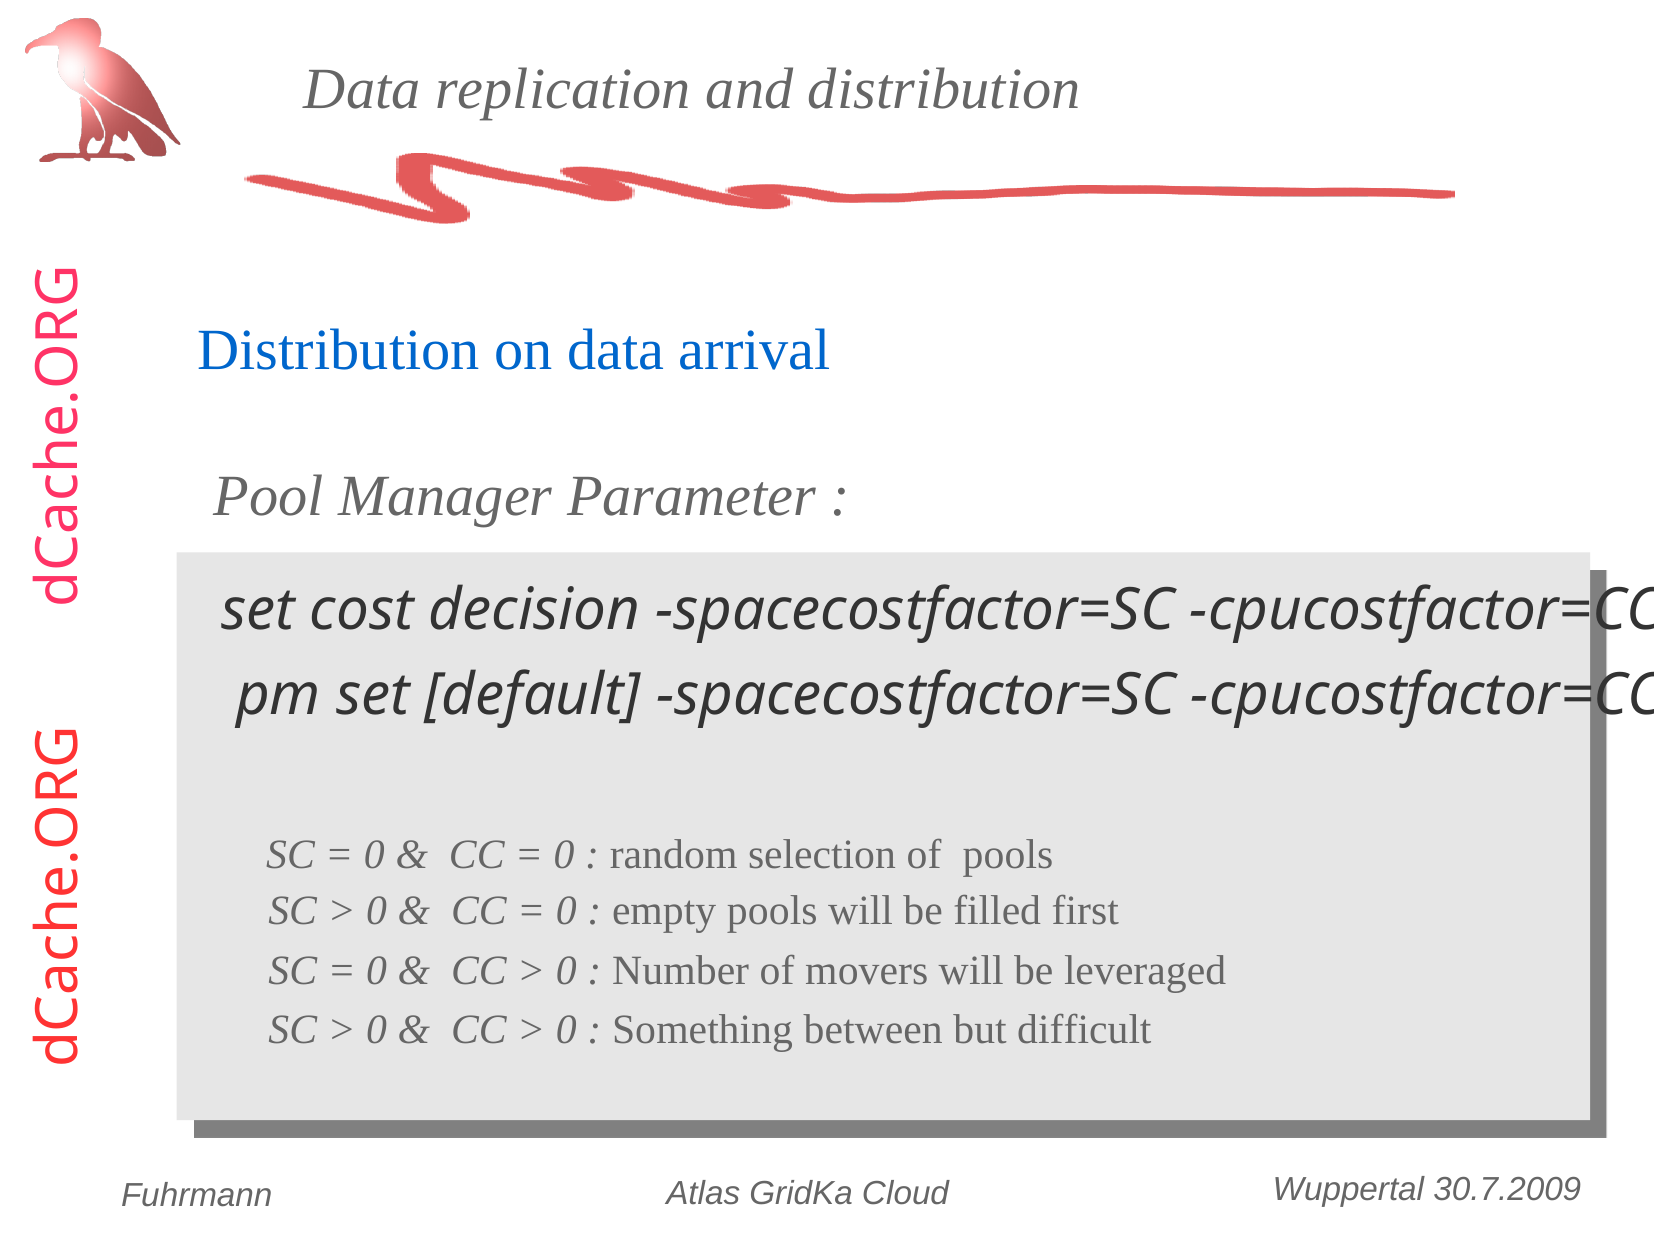

Data replication and distribution
Distribution on data arrival
Pool Manager Parameter :
set cost decision -spacecostfactor=SC -cpucostfactor=CC
pm set [default] -spacecostfactor=SC -cpucostfactor=CC
SC = 0 & CC = 0 : random selection of pools
SC > 0 & CC = 0 : empty pools will be filled first
SC = 0 & CC > 0 : Number of movers will be leveraged
SC > 0 & CC > 0 : Something between but difficult